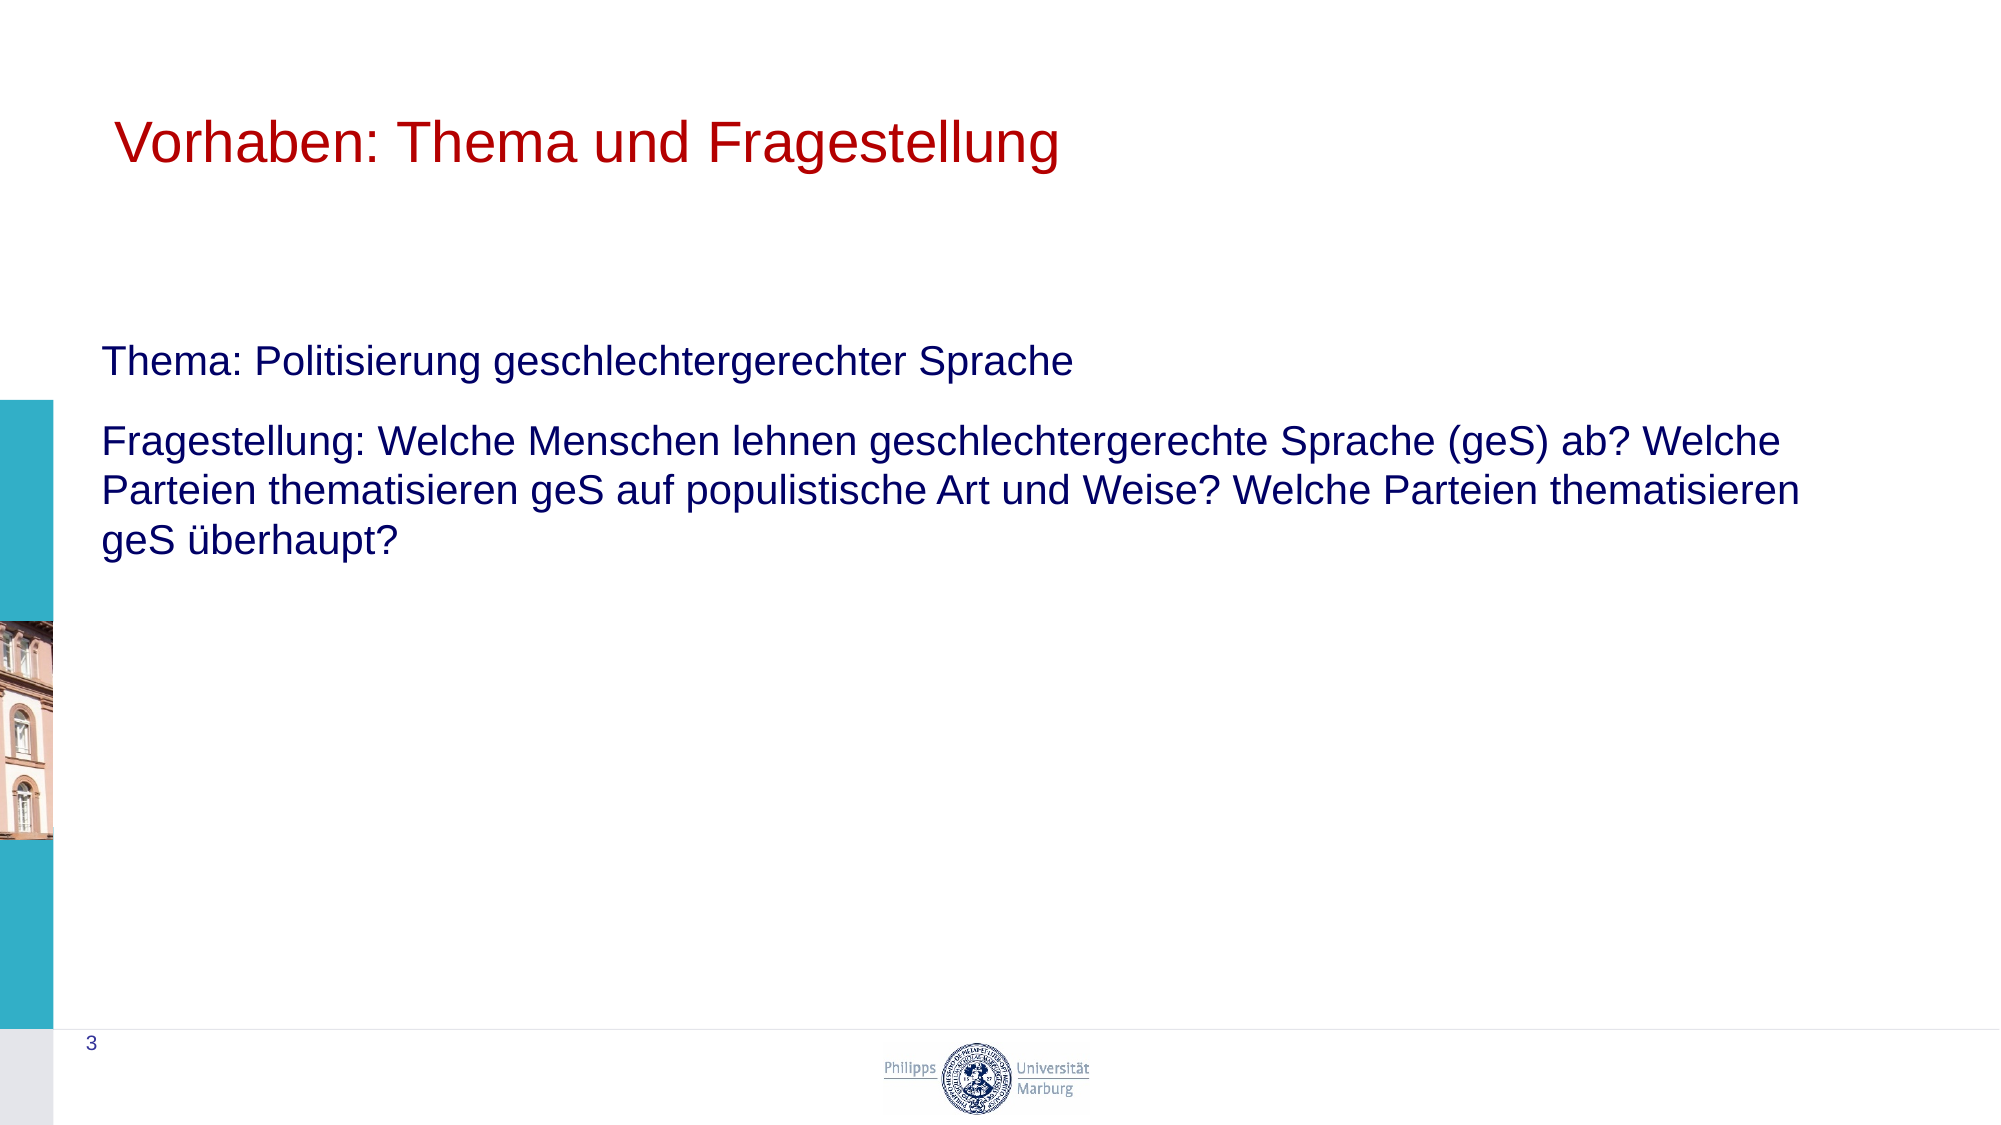

# Vorhaben: Thema und Fragestellung
Thema: Politisierung geschlechtergerechter Sprache
Fragestellung: Welche Menschen lehnen geschlechtergerechte Sprache (geS) ab? Welche Parteien thematisieren geS auf populistische Art und Weise? Welche Parteien thematisieren geS überhaupt?